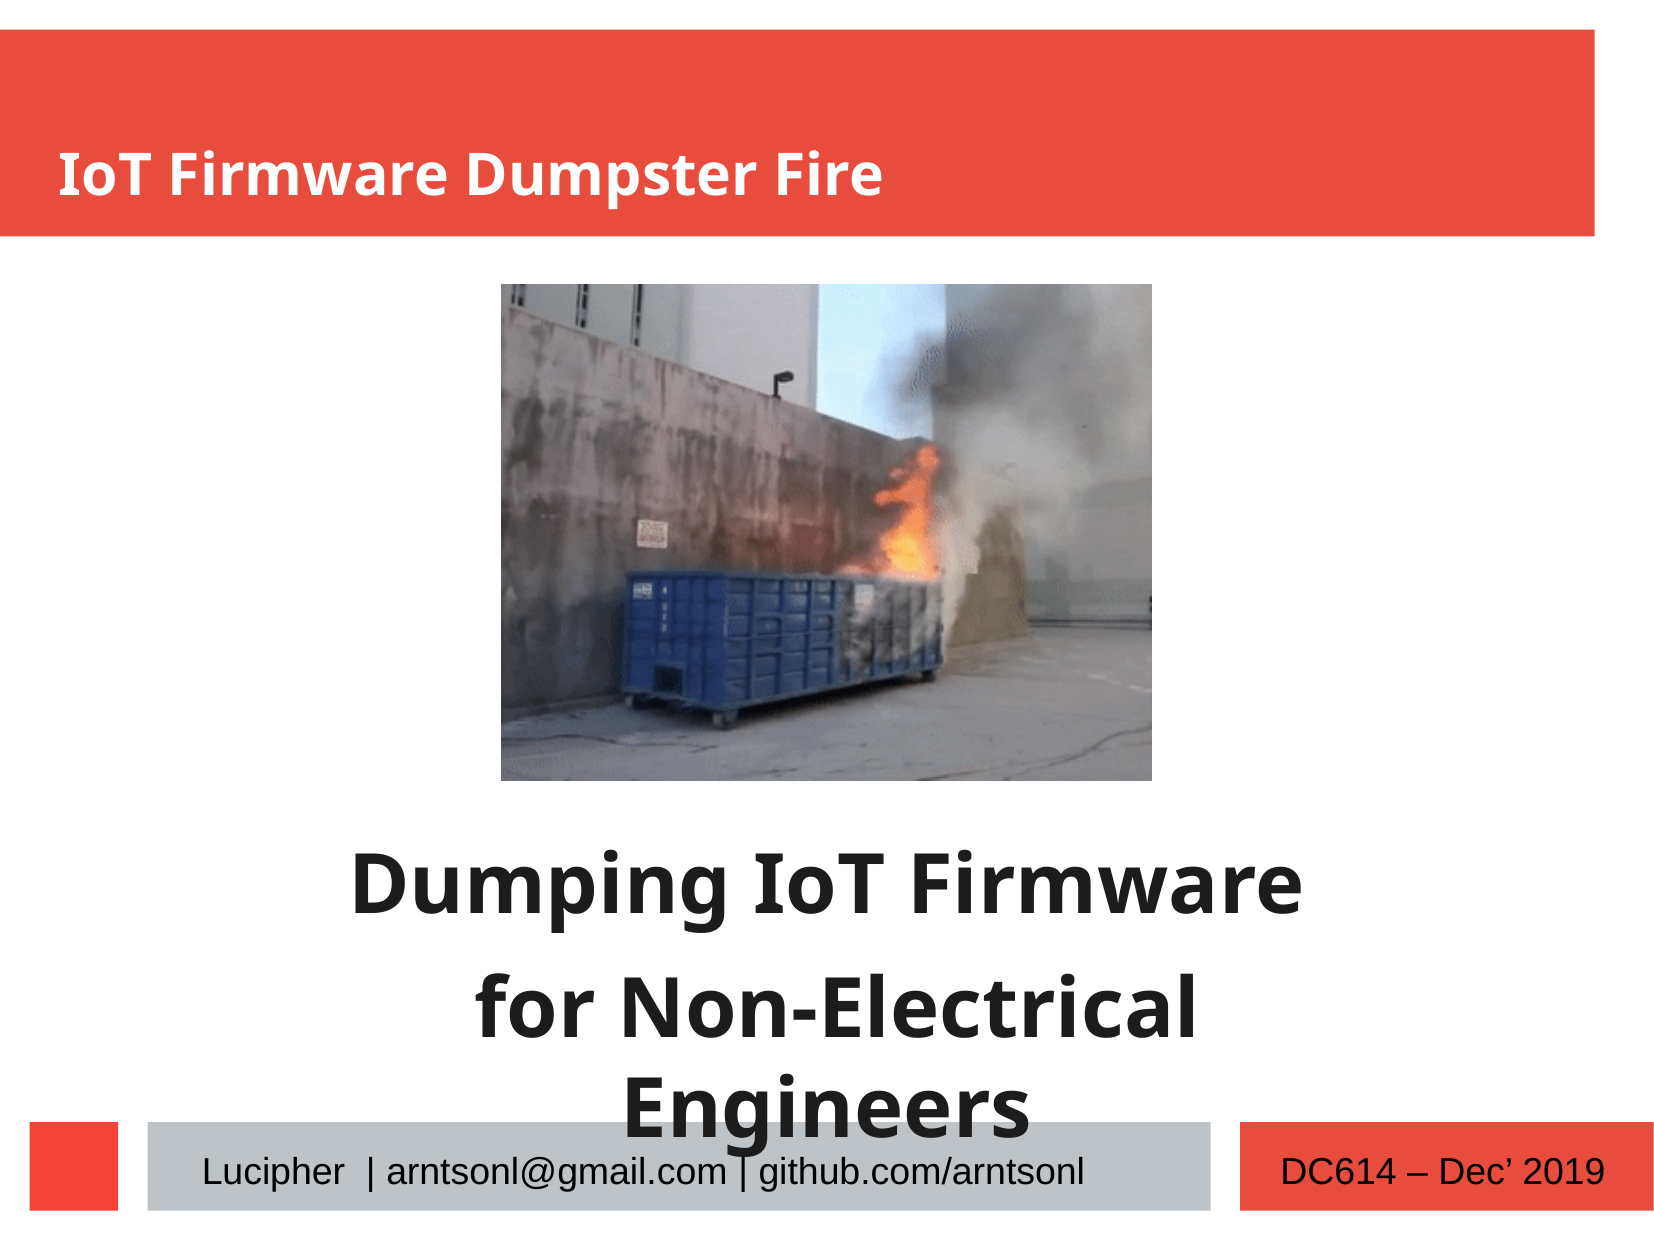

# IoT Firmware Dumpster Fire
Dumping IoT Firmware
 for Non-Electrical Engineers
Lucipher | arntsonl@gmail.com | github.com/arntsonl
DC614 – Dec’ 2019